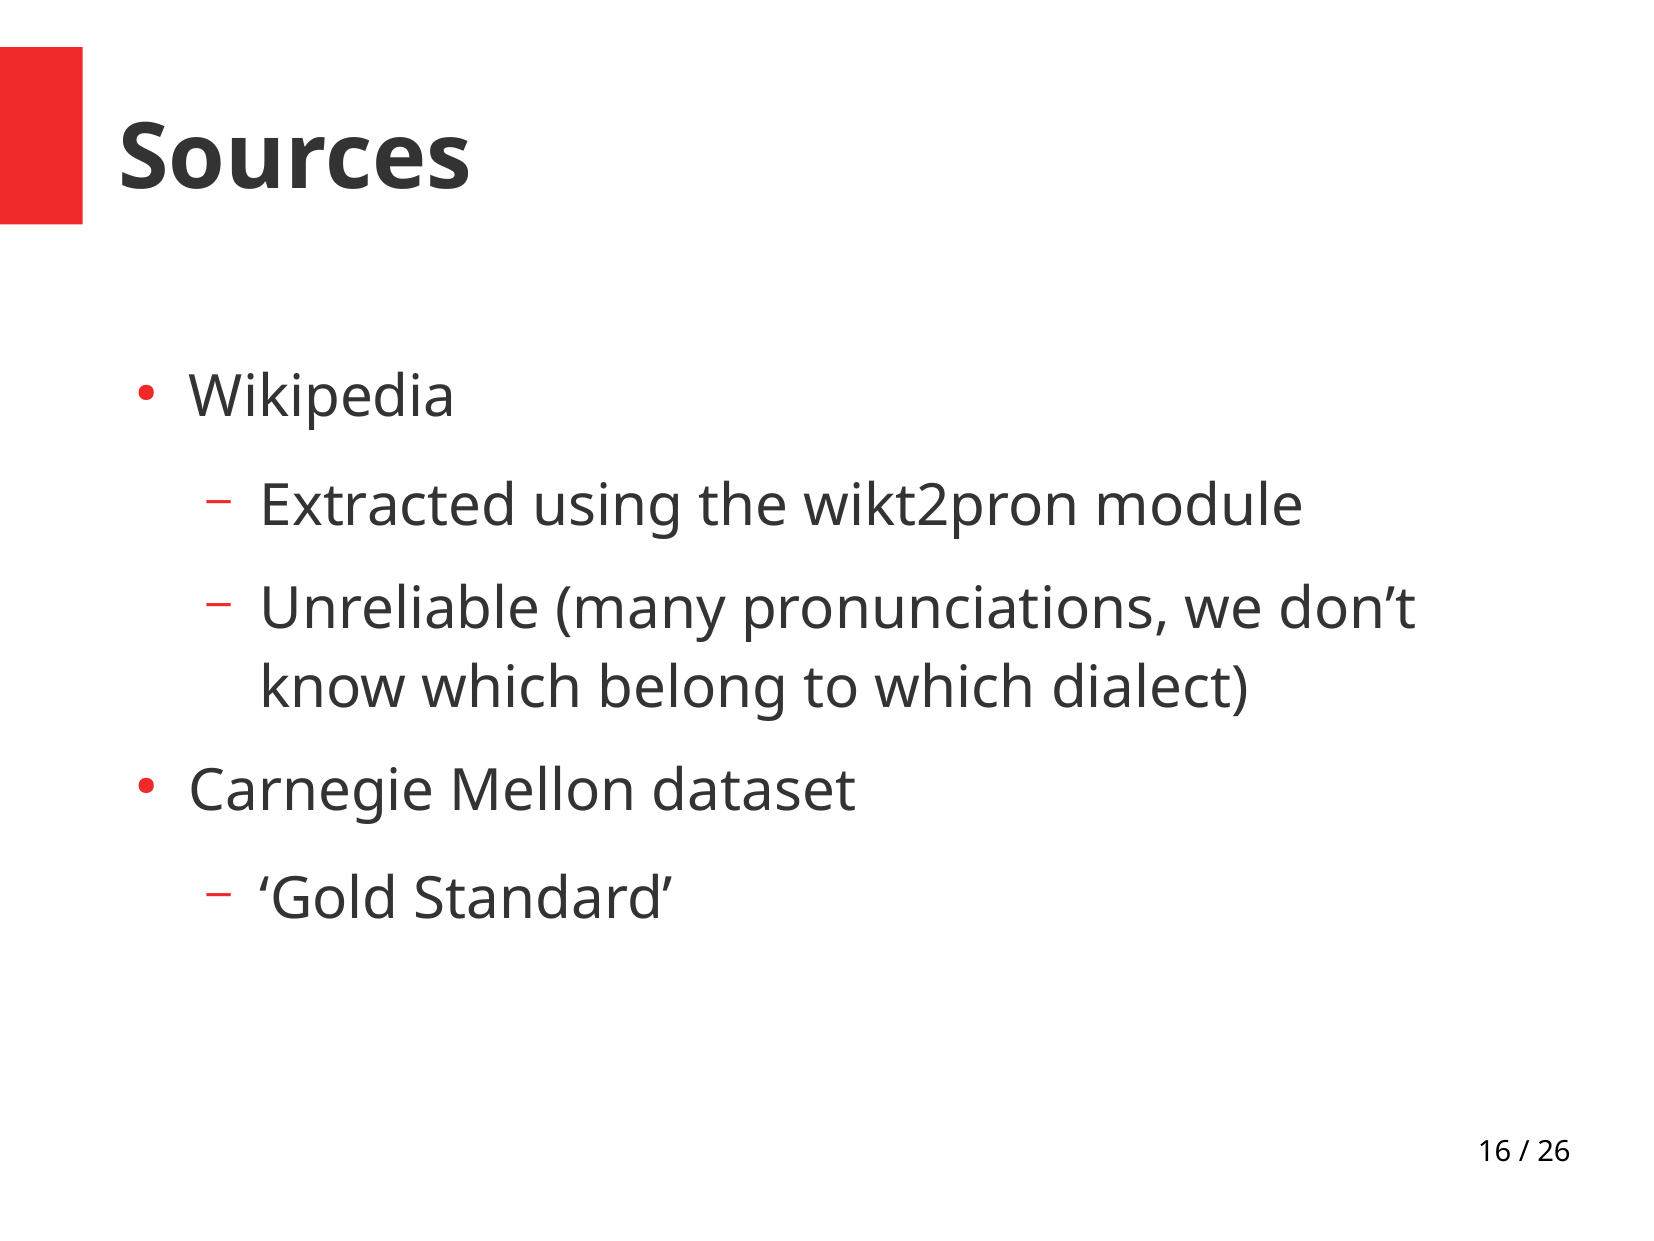

# Sources
Wikipedia
Extracted using the wikt2pron module
Unreliable (many pronunciations, we don’t know which belong to which dialect)
Carnegie Mellon dataset
‘Gold Standard’
16